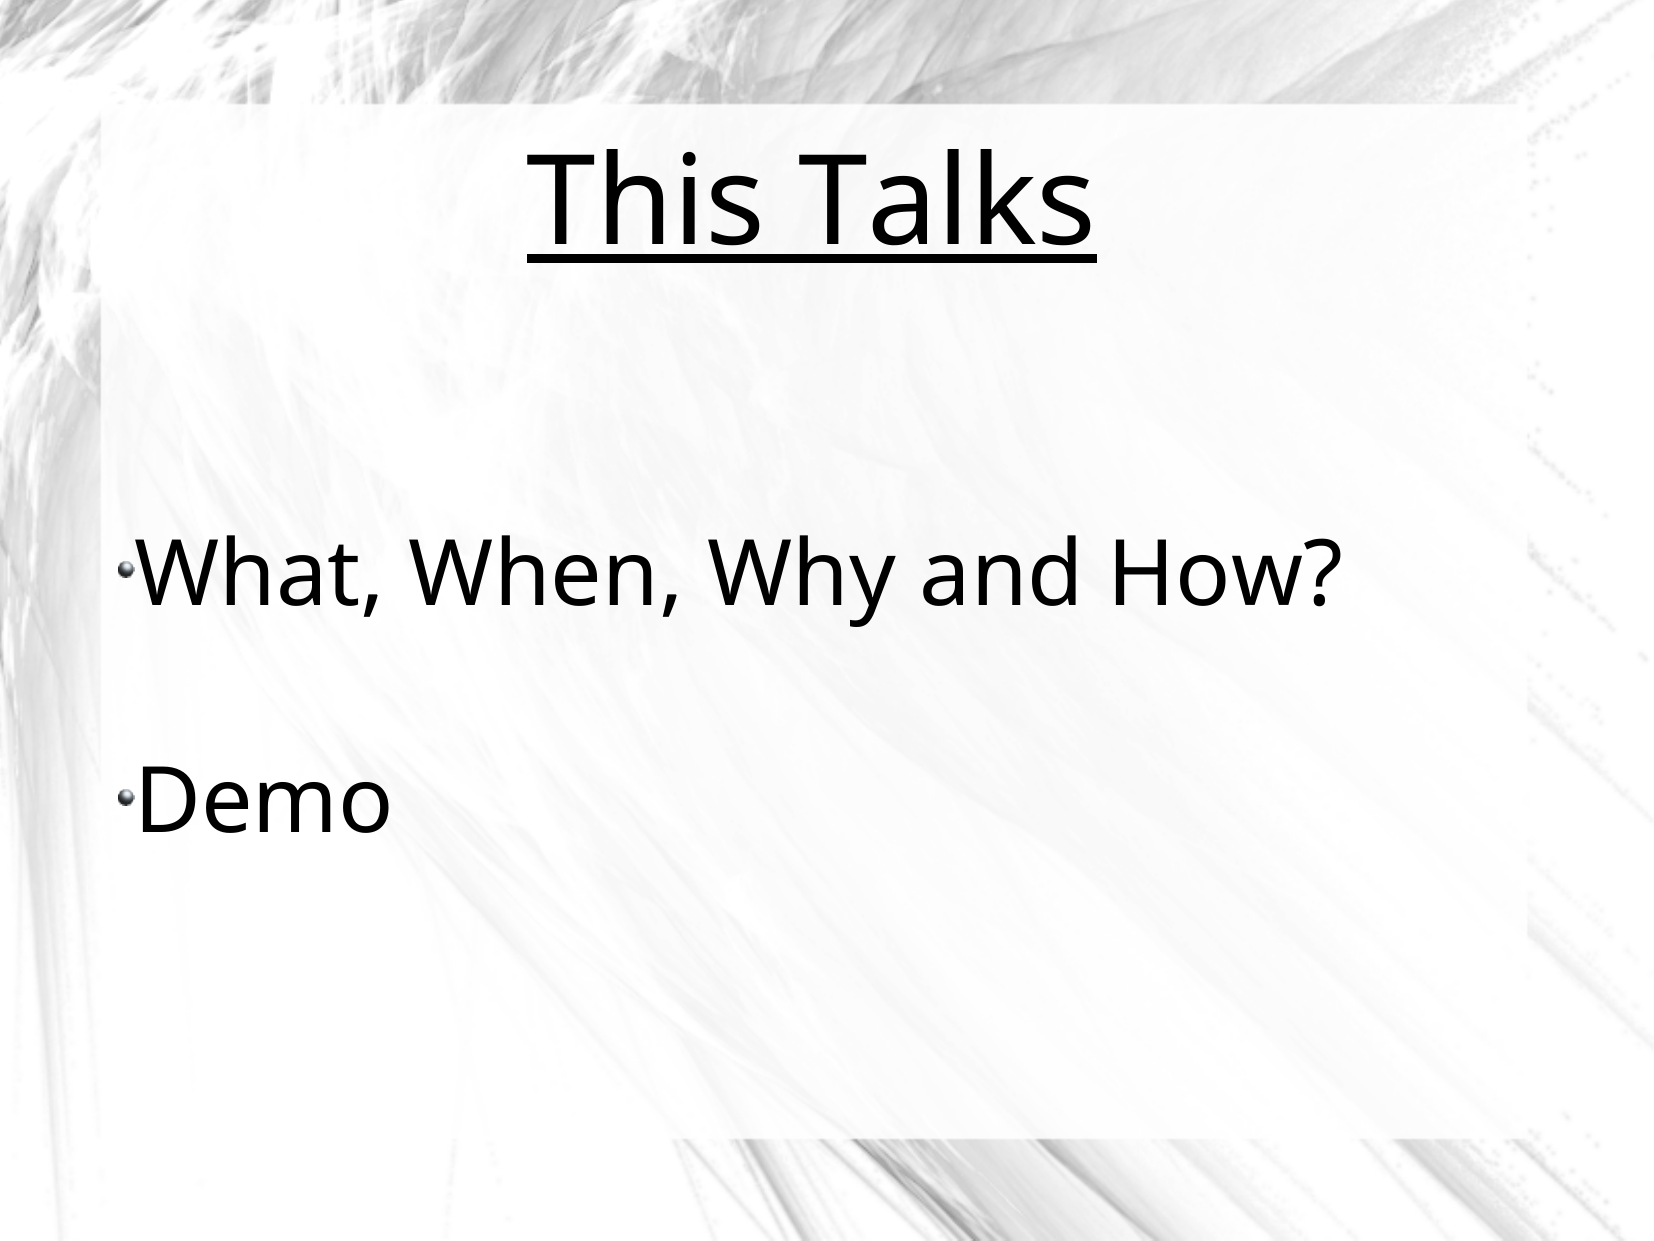

# This Talks
What, When, Why and How?
Demo